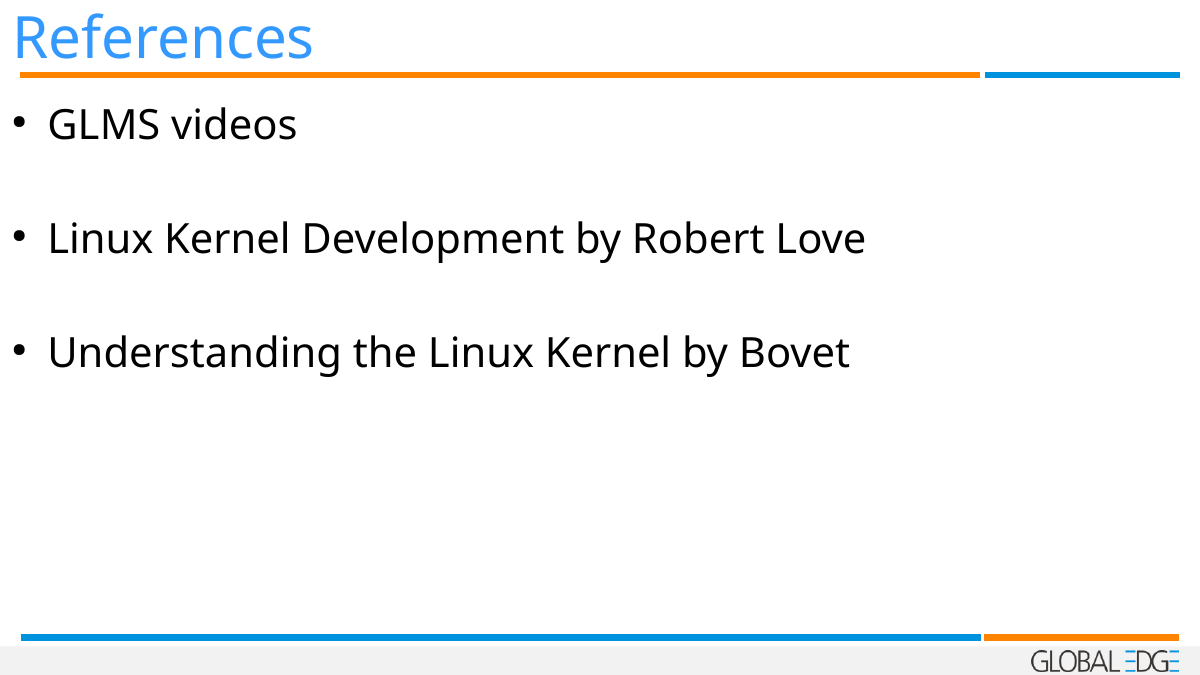

# References
GLMS videos
Linux Kernel Development by Robert Love
Understanding the Linux Kernel by Bovet